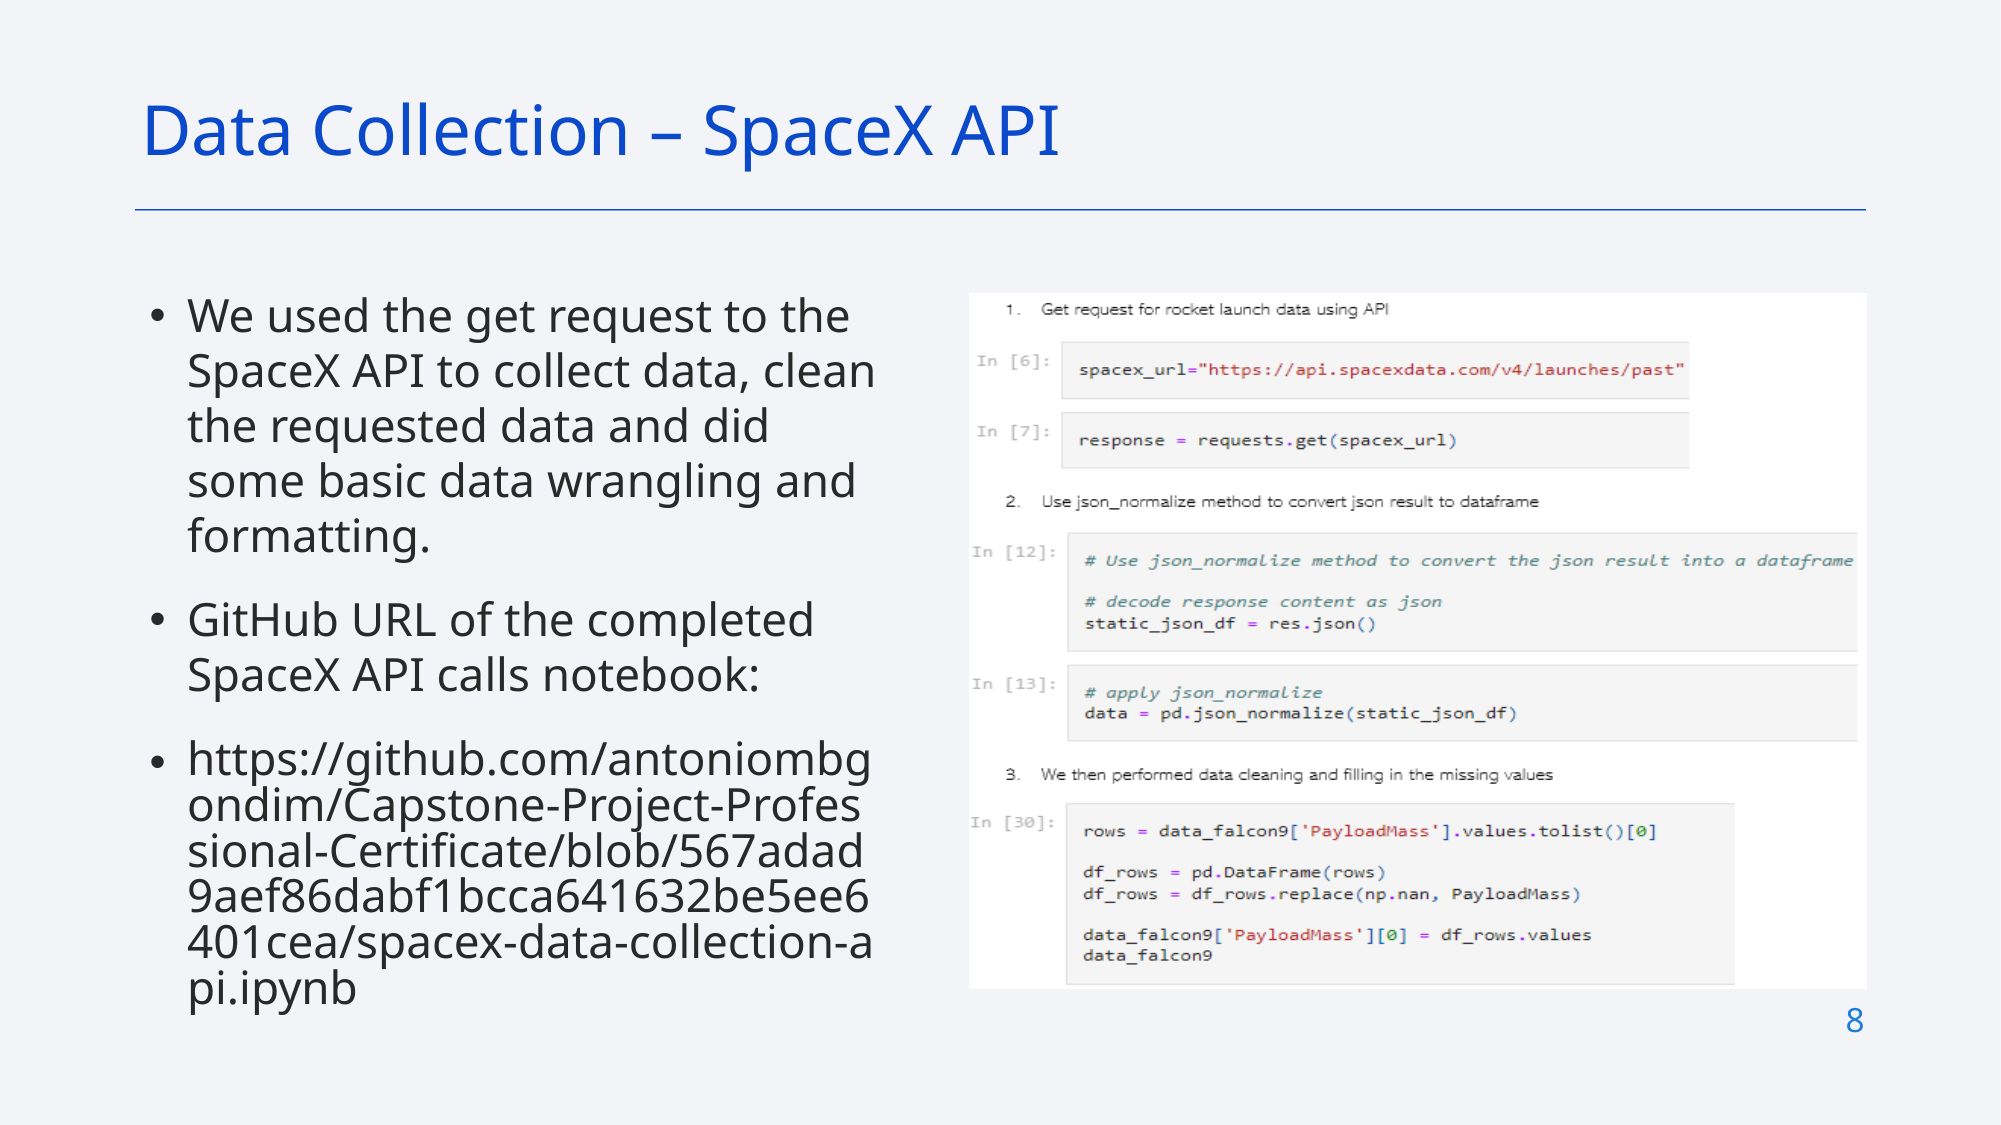

Data Collection – SpaceX API
We used the get request to the SpaceX API to collect data, clean the requested data and did some basic data wrangling and formatting.
GitHub URL of the completed SpaceX API calls notebook:
https://github.com/antoniombgondim/Capstone-Project-Professional-Certificate/blob/567adad9aef86dabf1bcca641632be5ee6401cea/spacex-data-collection-api.ipynb
# Place your flowchart of SpaceX API calls here
8